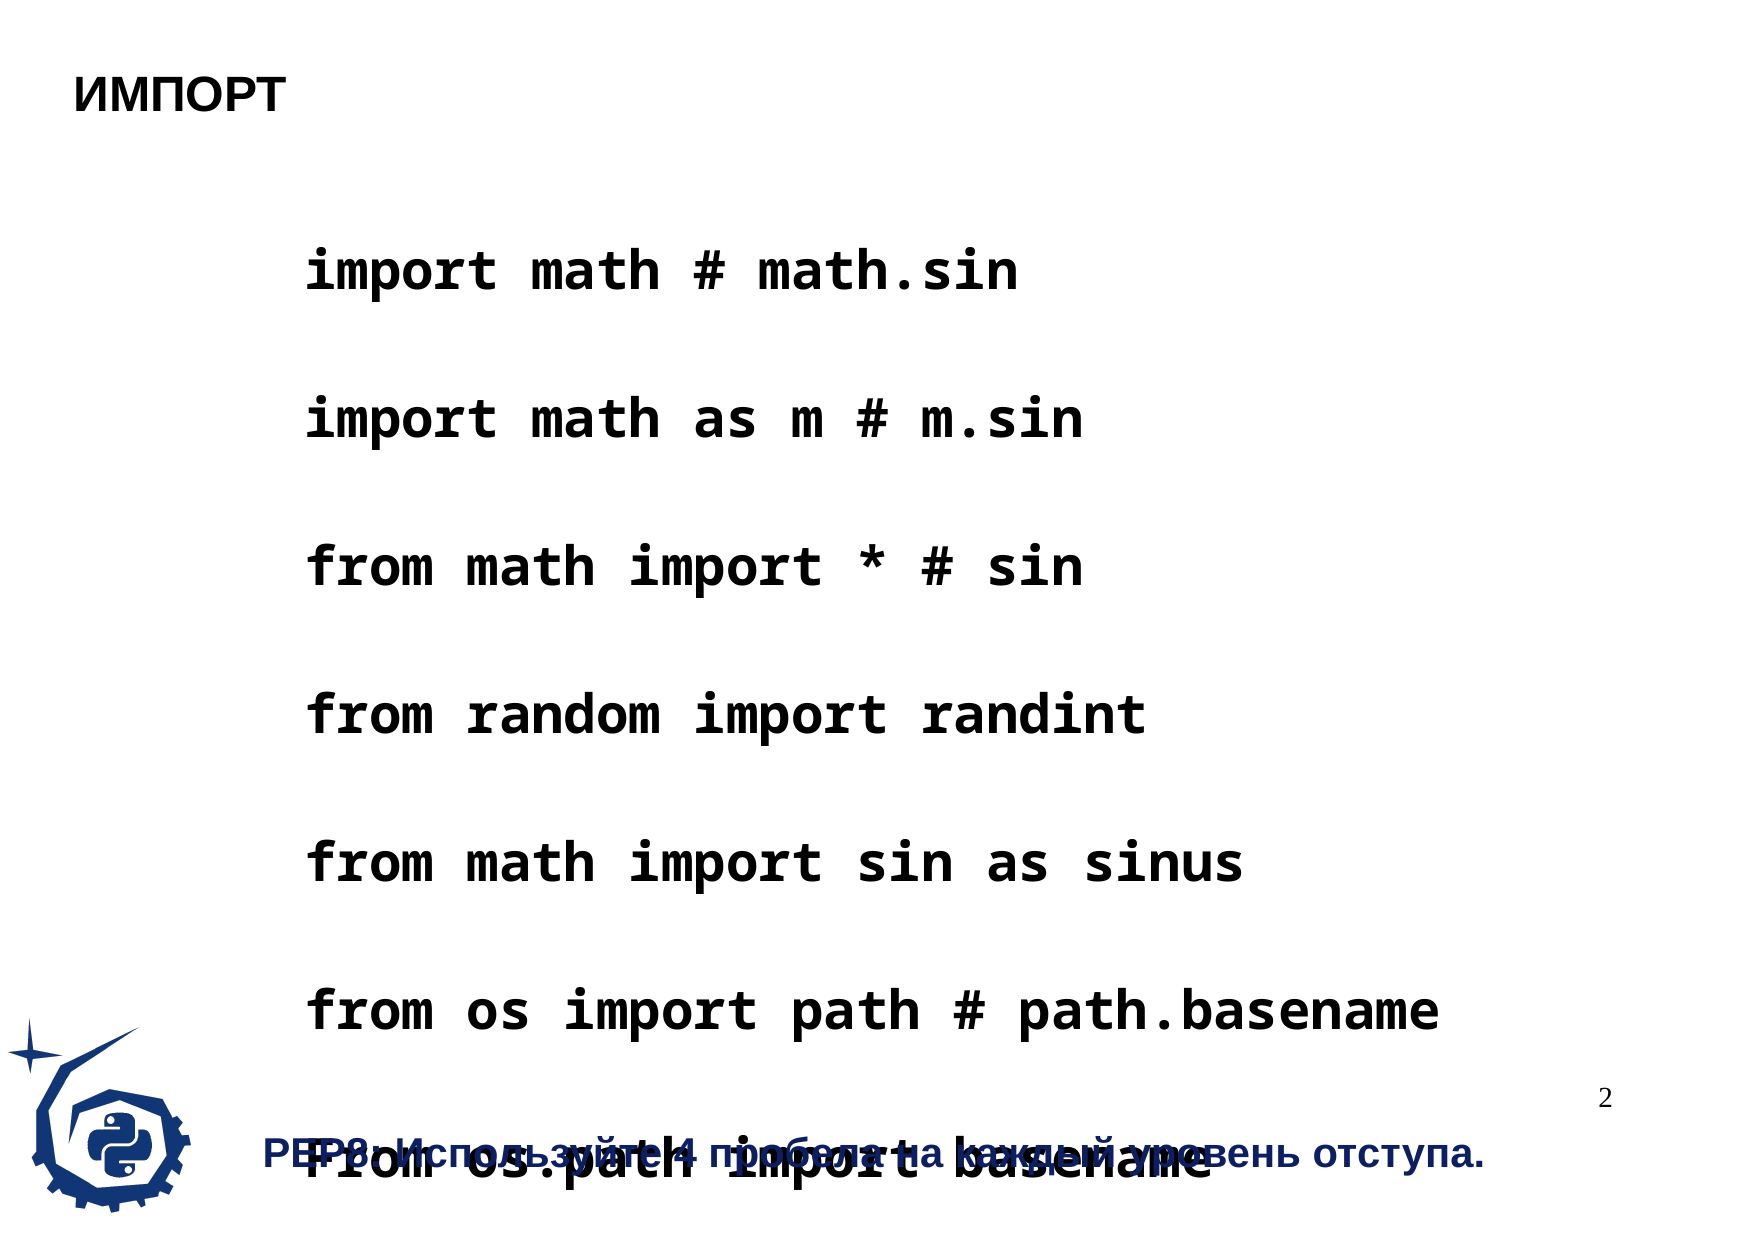

ИМПОРТ
import math # math.sin
import math as m # m.sin
from math import * # sin
from random import randint
from math import sin as sinus
from os import path # path.basename
From os.path import basename
2
PEP8: Используйте 4 пробела на каждый уровень отступа.